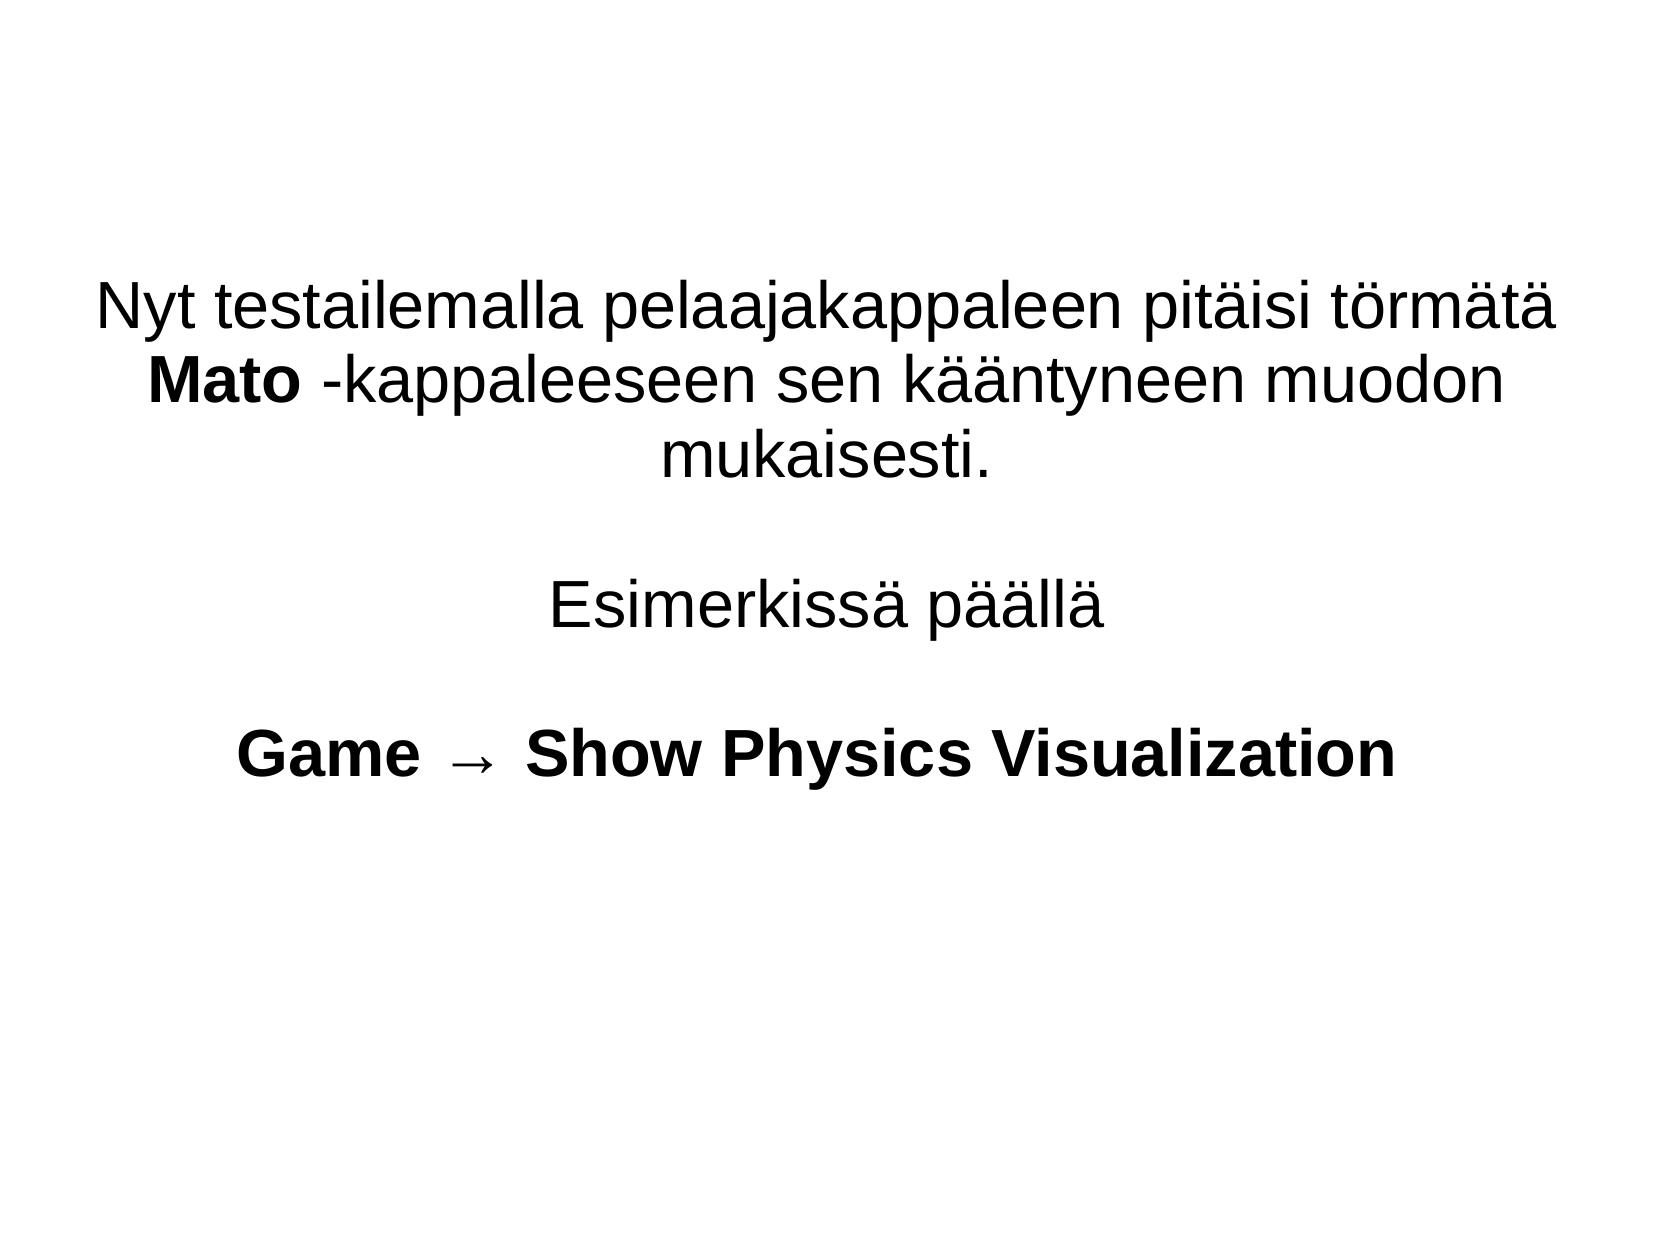

# Nyt testailemalla pelaajakappaleen pitäisi törmätä Mato -kappaleeseen sen kääntyneen muodon mukaisesti.
Esimerkissä päällä
Game → Show Physics Visualization